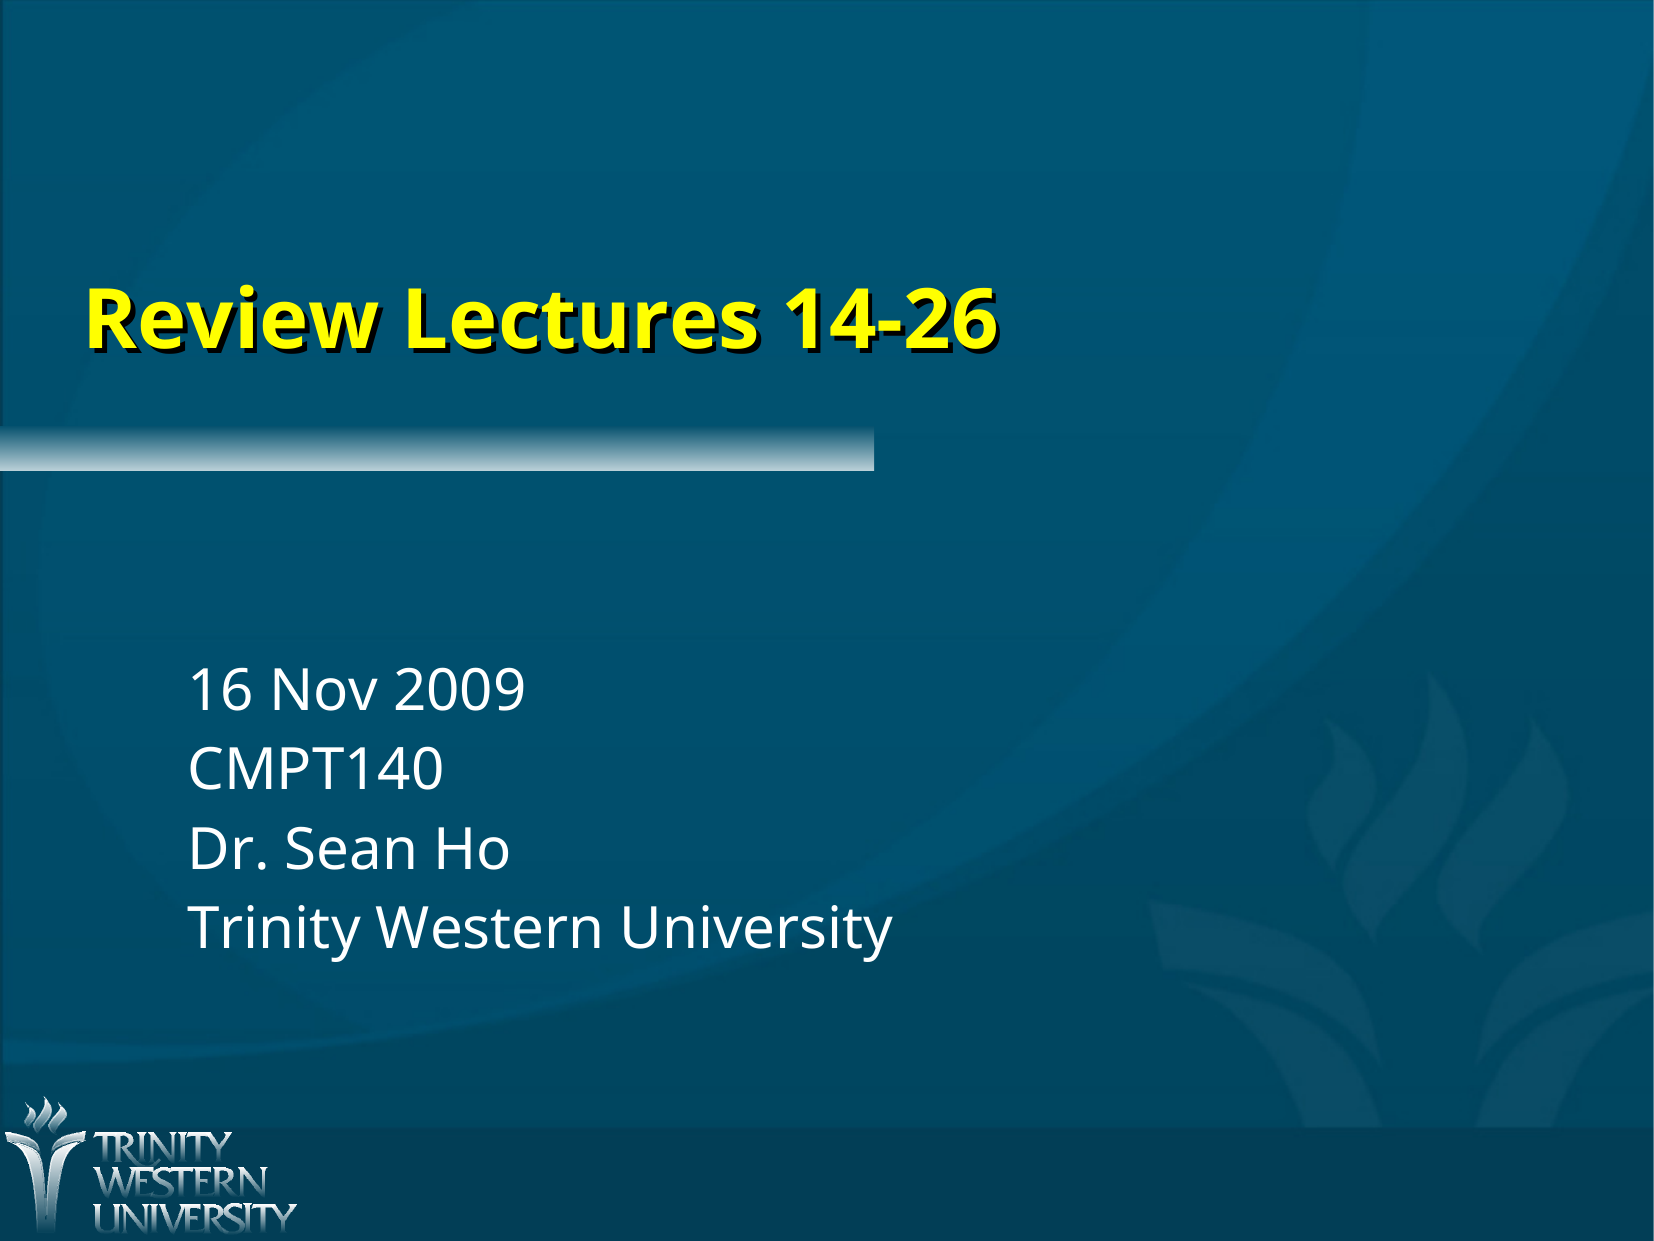

# Review Lectures 14-26
16 Nov 2009
CMPT140
Dr. Sean Ho
Trinity Western University